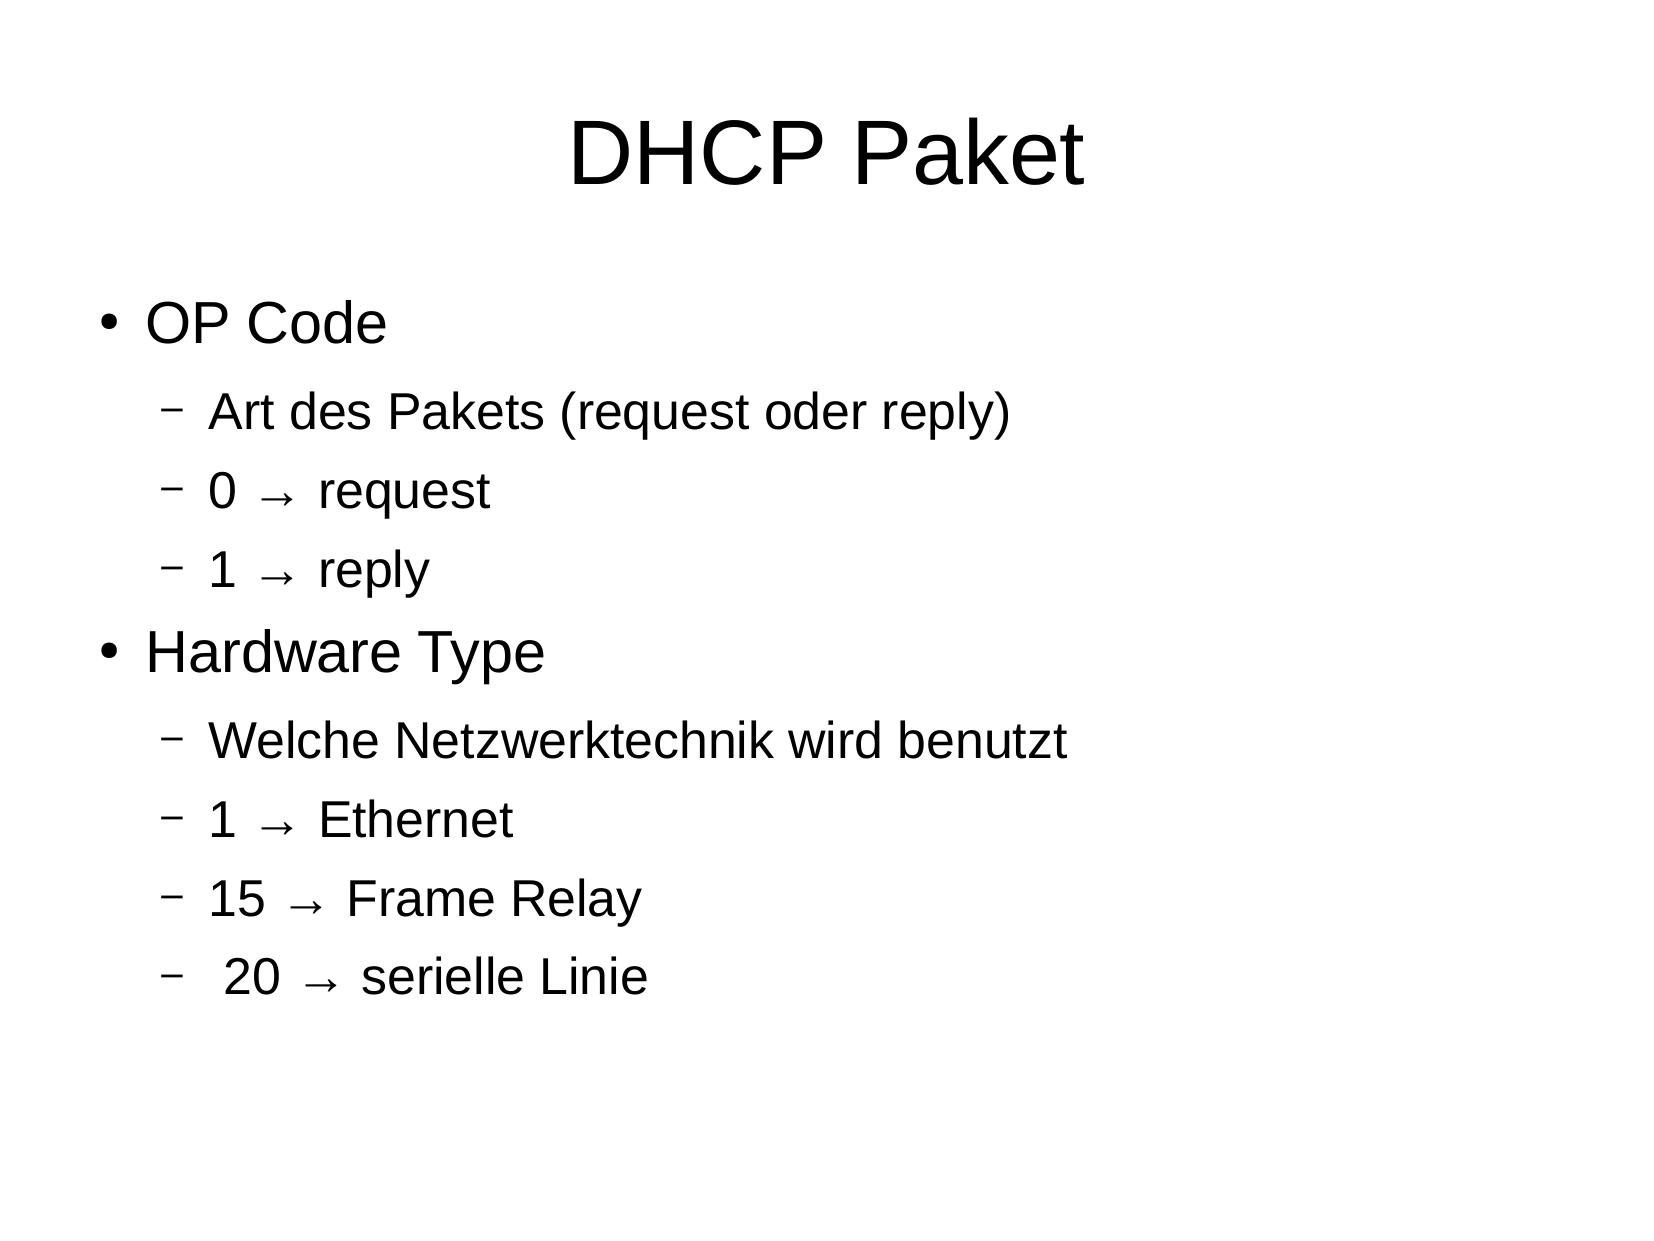

# DHCP Paket
OP Code
Art des Pakets (request oder reply)
0 → request
1 → reply
Hardware Type
Welche Netzwerktechnik wird benutzt
1 → Ethernet
15 → Frame Relay
 20 → serielle Linie